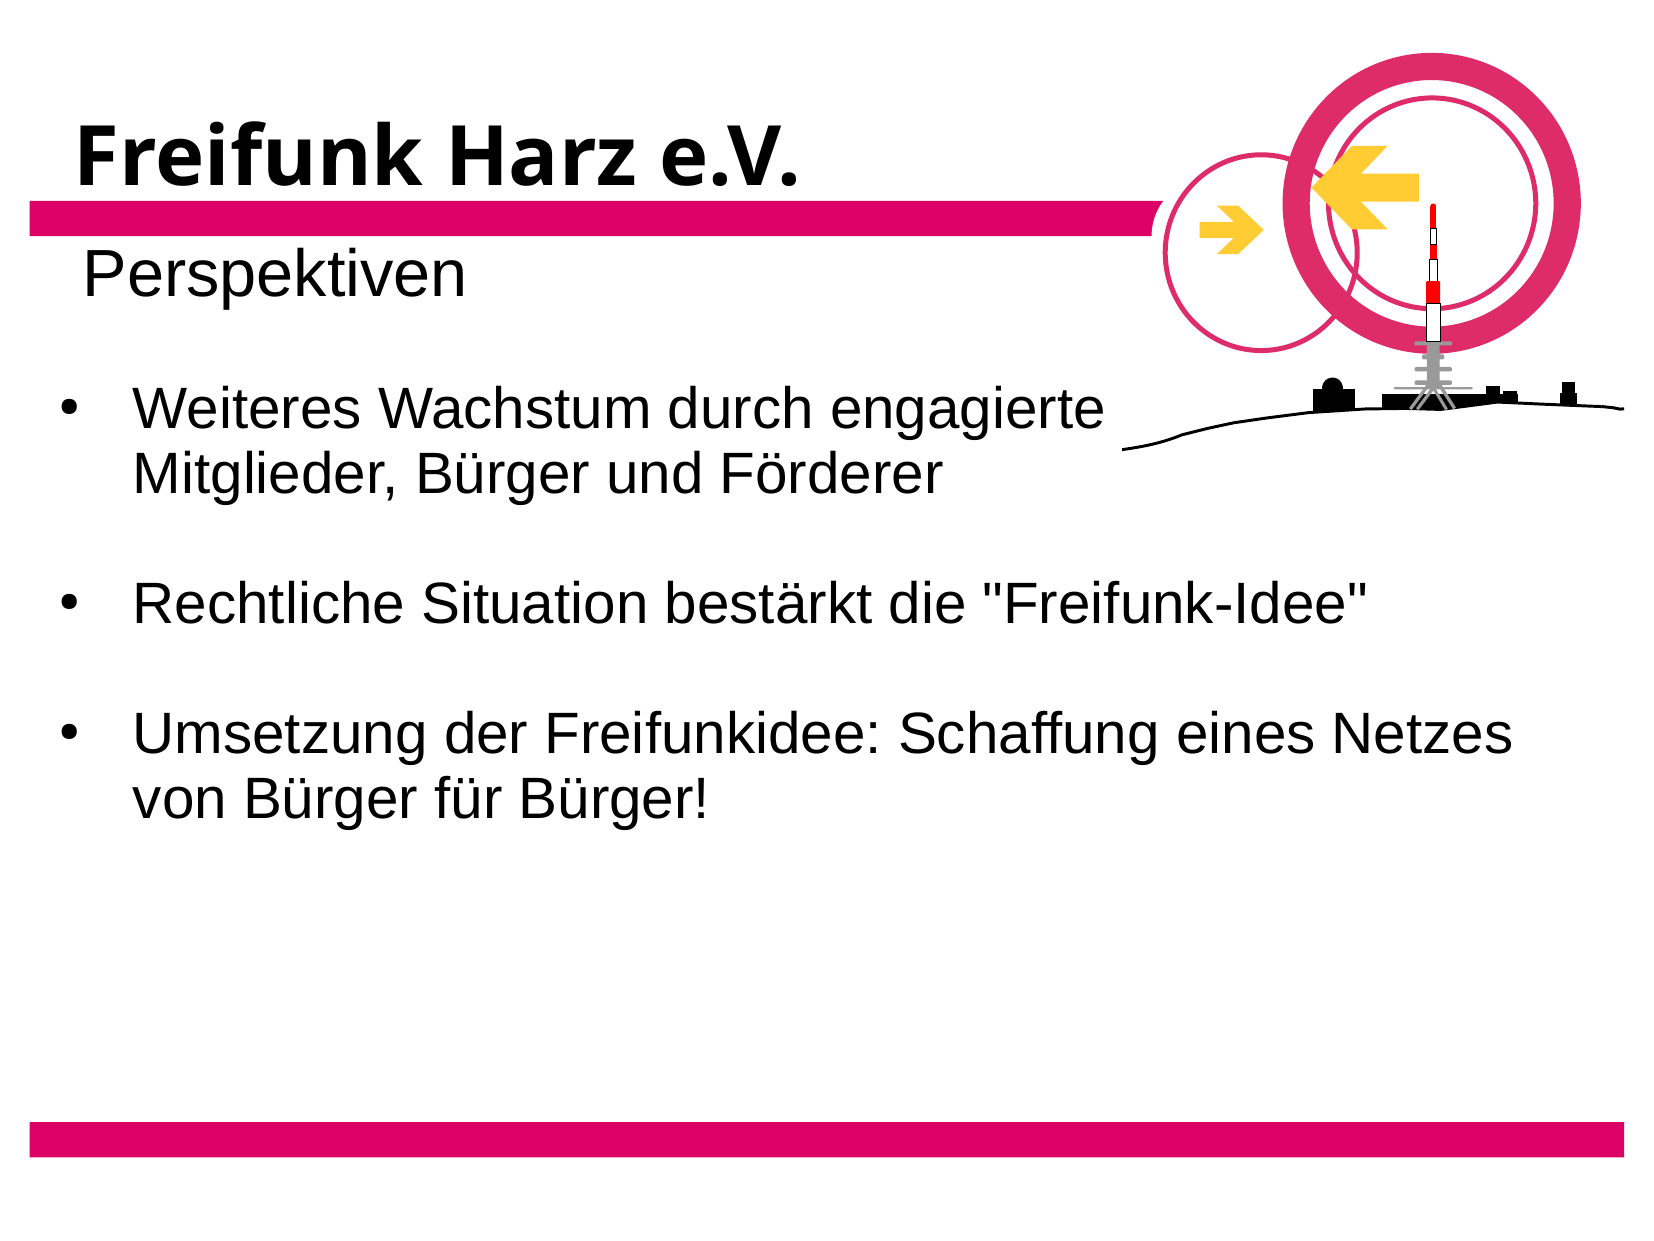

# Perspektiven
 	Weiteres Wachstum durch engagierte
	Mitglieder, Bürger und Förderer
 	Rechtliche Situation bestärkt die "Freifunk-Idee"
 	Umsetzung der Freifunkidee: Schaffung eines Netzes
	von Bürger für Bürger!